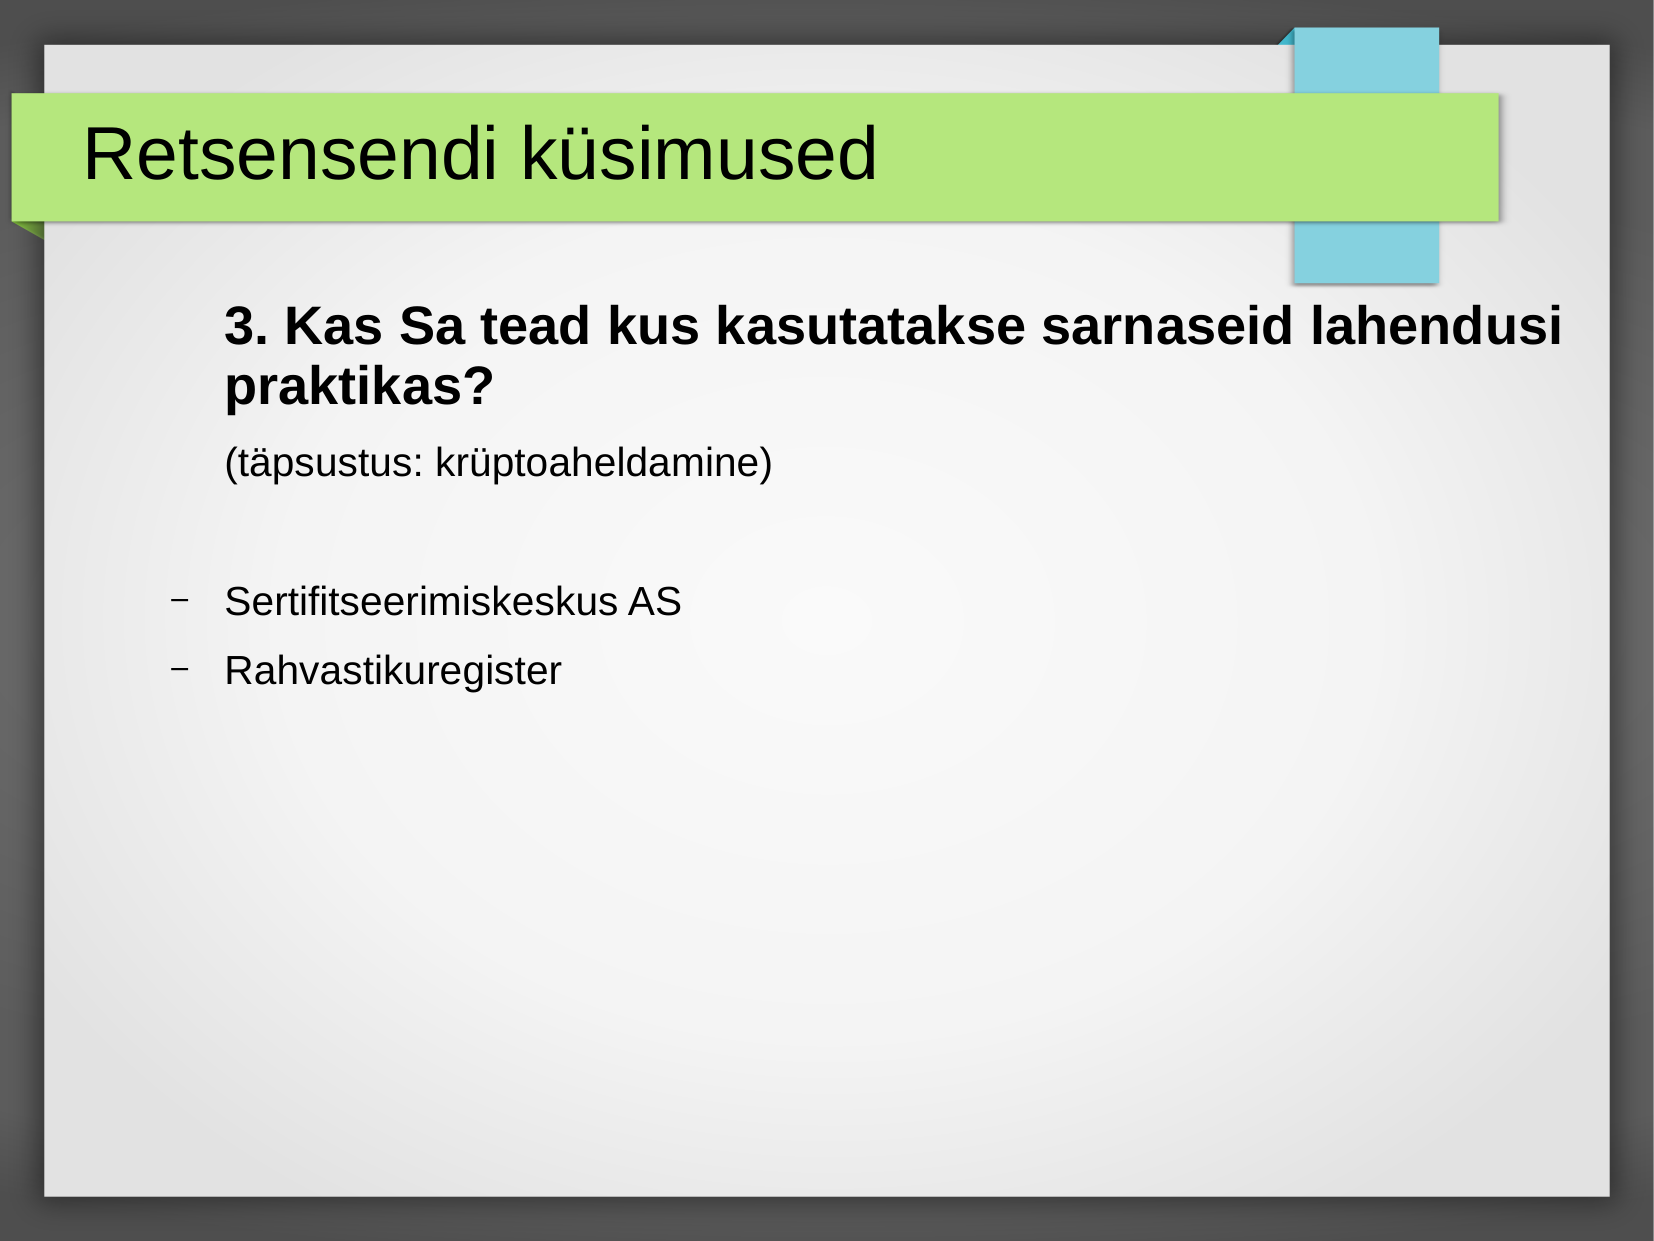

# Retsensendi küsimused
3. Kas Sa tead kus kasutatakse sarnaseid lahendusi praktikas?
(täpsustus: krüptoaheldamine)
Sertifitseerimiskeskus AS
Rahvastikuregister